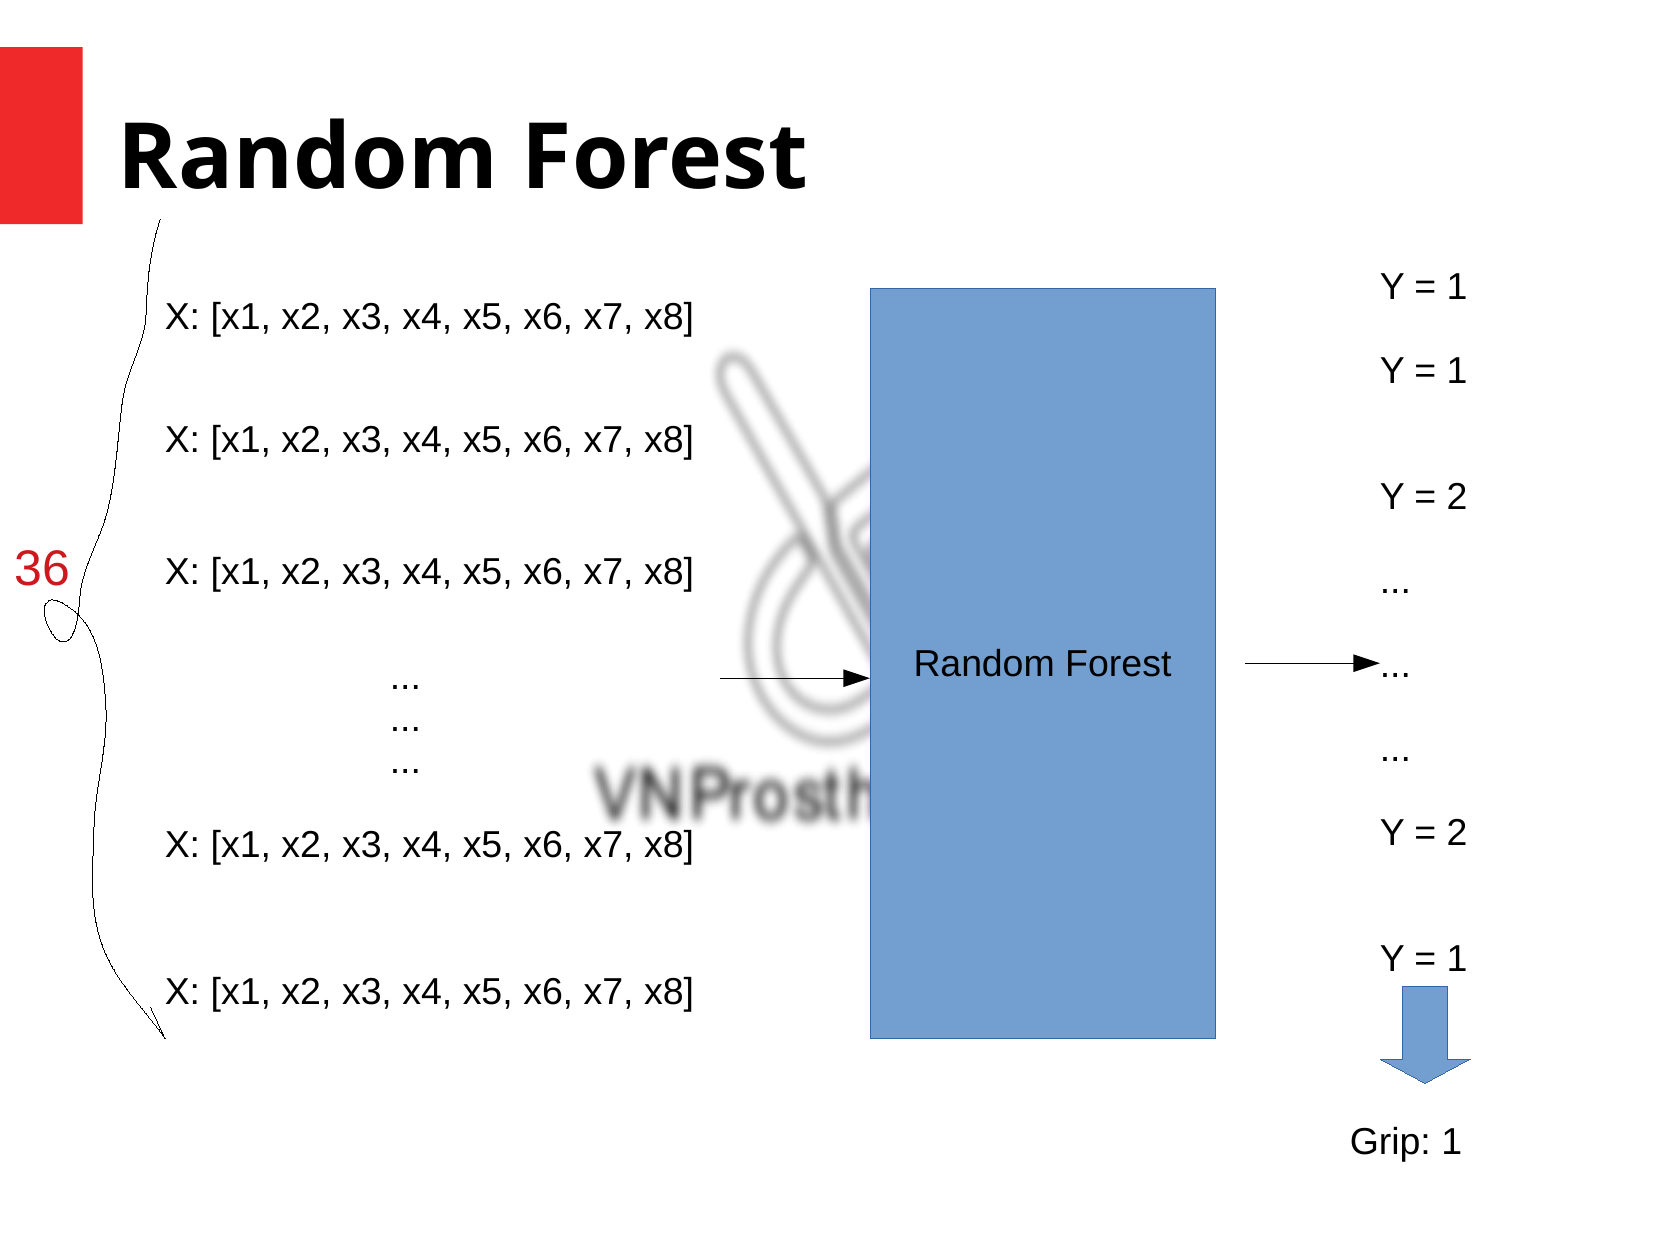

# Random Forest
Y = 1
Y = 1
Y = 2
...
...
...
Y = 2
Y = 1
X: [x1, x2, x3, x4, x5, x6, x7, x8]
Random Forest
X: [x1, x2, x3, x4, x5, x6, x7, x8]
36
X: [x1, x2, x3, x4, x5, x6, x7, x8]
...
...
...
X: [x1, x2, x3, x4, x5, x6, x7, x8]
X: [x1, x2, x3, x4, x5, x6, x7, x8]
Grip: 1
17